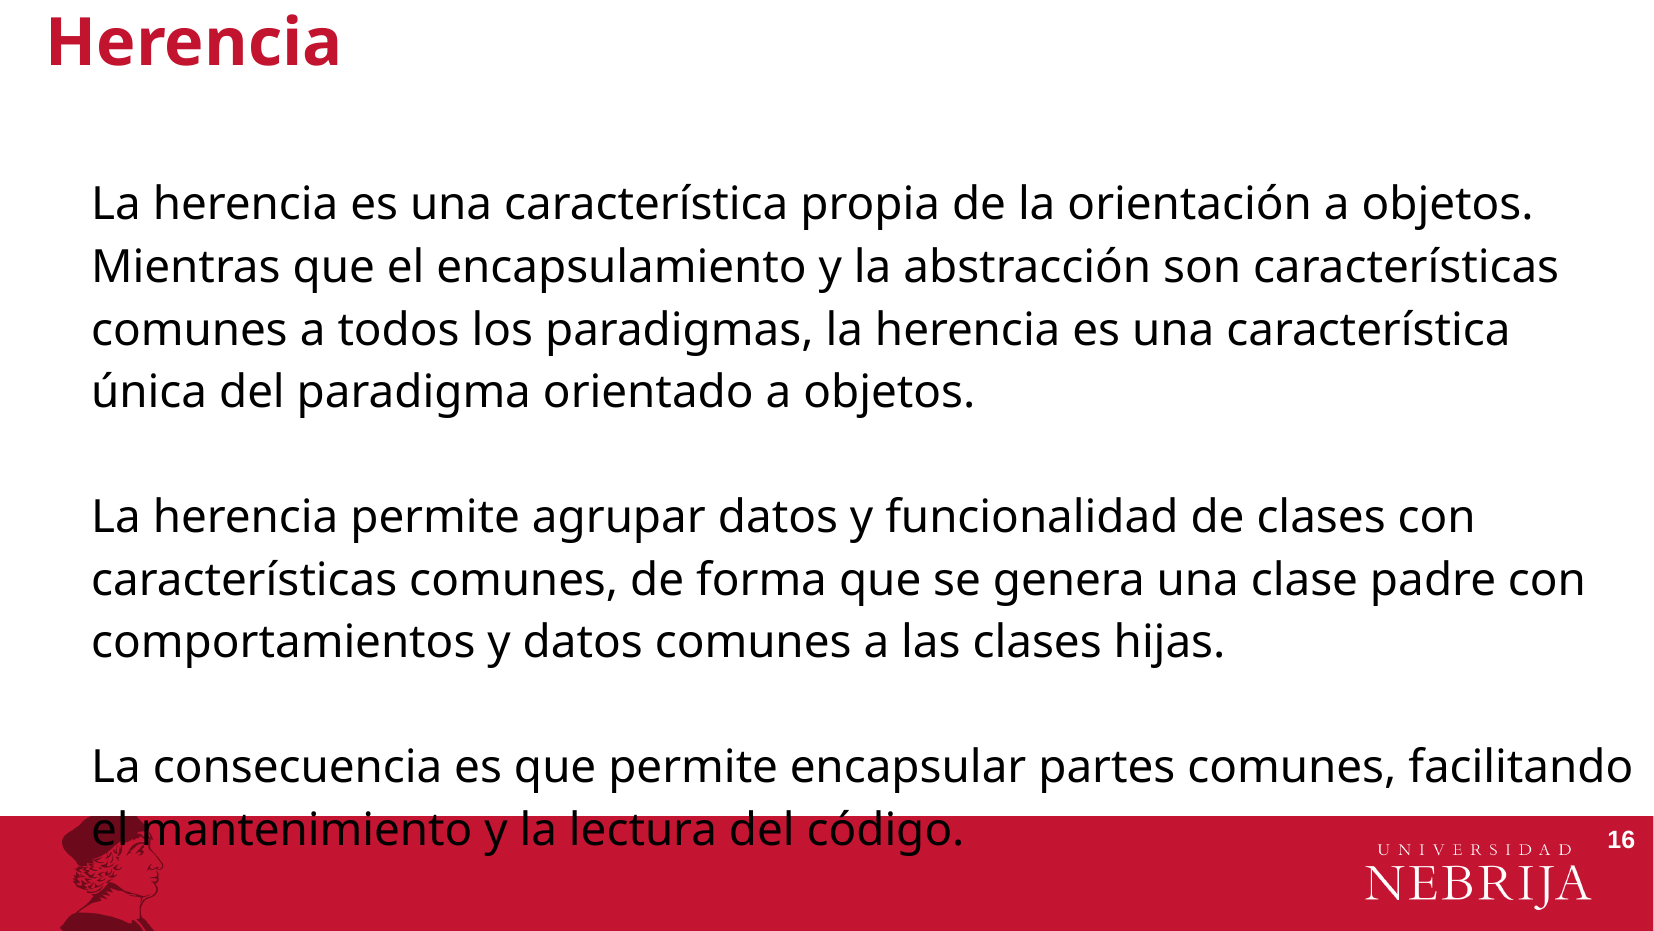

Herencia
La herencia es una característica propia de la orientación a objetos. Mientras que el encapsulamiento y la abstracción son características comunes a todos los paradigmas, la herencia es una característica única del paradigma orientado a objetos.
La herencia permite agrupar datos y funcionalidad de clases con características comunes, de forma que se genera una clase padre con comportamientos y datos comunes a las clases hijas.
La consecuencia es que permite encapsular partes comunes, facilitando el mantenimiento y la lectura del código.